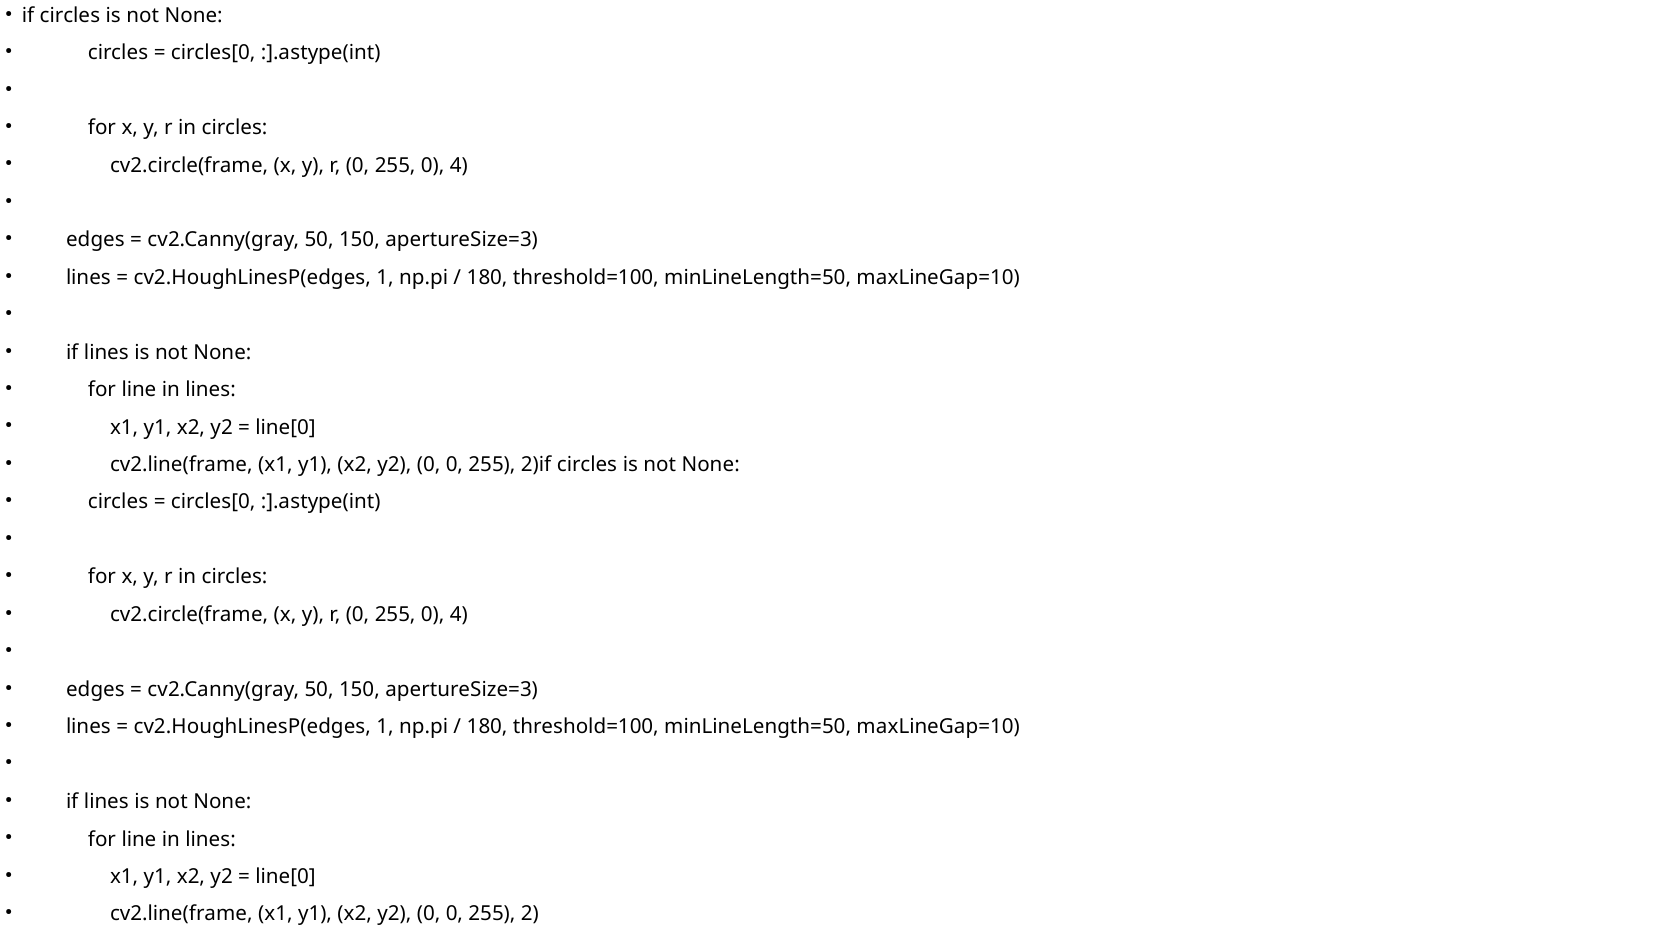

# if circles is not None:
 circles = circles[0, :].astype(int)
 for x, y, r in circles:
 cv2.circle(frame, (x, y), r, (0, 255, 0), 4)
 edges = cv2.Canny(gray, 50, 150, apertureSize=3)
 lines = cv2.HoughLinesP(edges, 1, np.pi / 180, threshold=100, minLineLength=50, maxLineGap=10)
 if lines is not None:
 for line in lines:
 x1, y1, x2, y2 = line[0]
 cv2.line(frame, (x1, y1), (x2, y2), (0, 0, 255), 2)if circles is not None:
 circles = circles[0, :].astype(int)
 for x, y, r in circles:
 cv2.circle(frame, (x, y), r, (0, 255, 0), 4)
 edges = cv2.Canny(gray, 50, 150, apertureSize=3)
 lines = cv2.HoughLinesP(edges, 1, np.pi / 180, threshold=100, minLineLength=50, maxLineGap=10)
 if lines is not None:
 for line in lines:
 x1, y1, x2, y2 = line[0]
 cv2.line(frame, (x1, y1), (x2, y2), (0, 0, 255), 2)